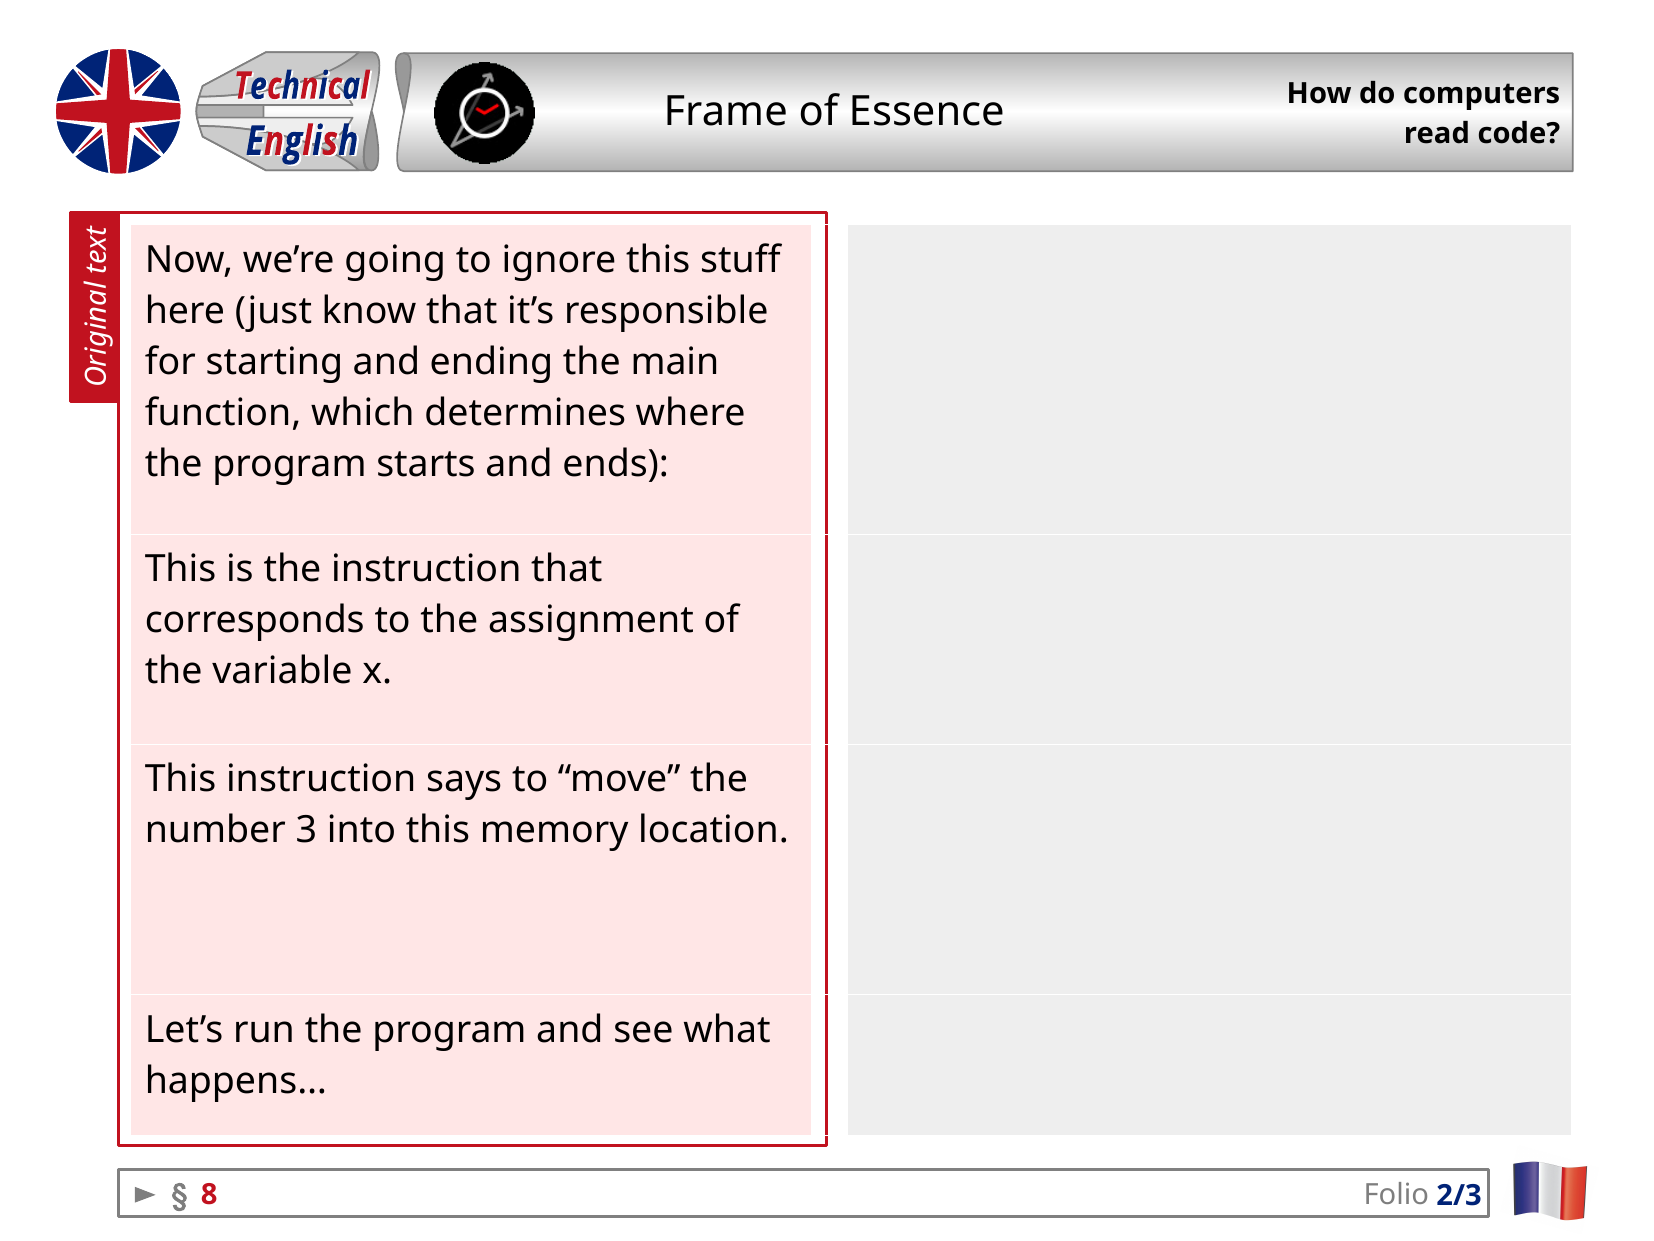

#
| Now, we’re going to ignore this stuff here (just know that it’s responsible for starting and ending the main function, which determines where the program starts and ends): | | |
| --- | --- | --- |
| This is the instruction that corresponds to the assignment of the variable x. | | |
| This instruction says to “move” the number 3 into this memory location. | | |
| Let’s run the program and see what happens… | | |
8
2/3